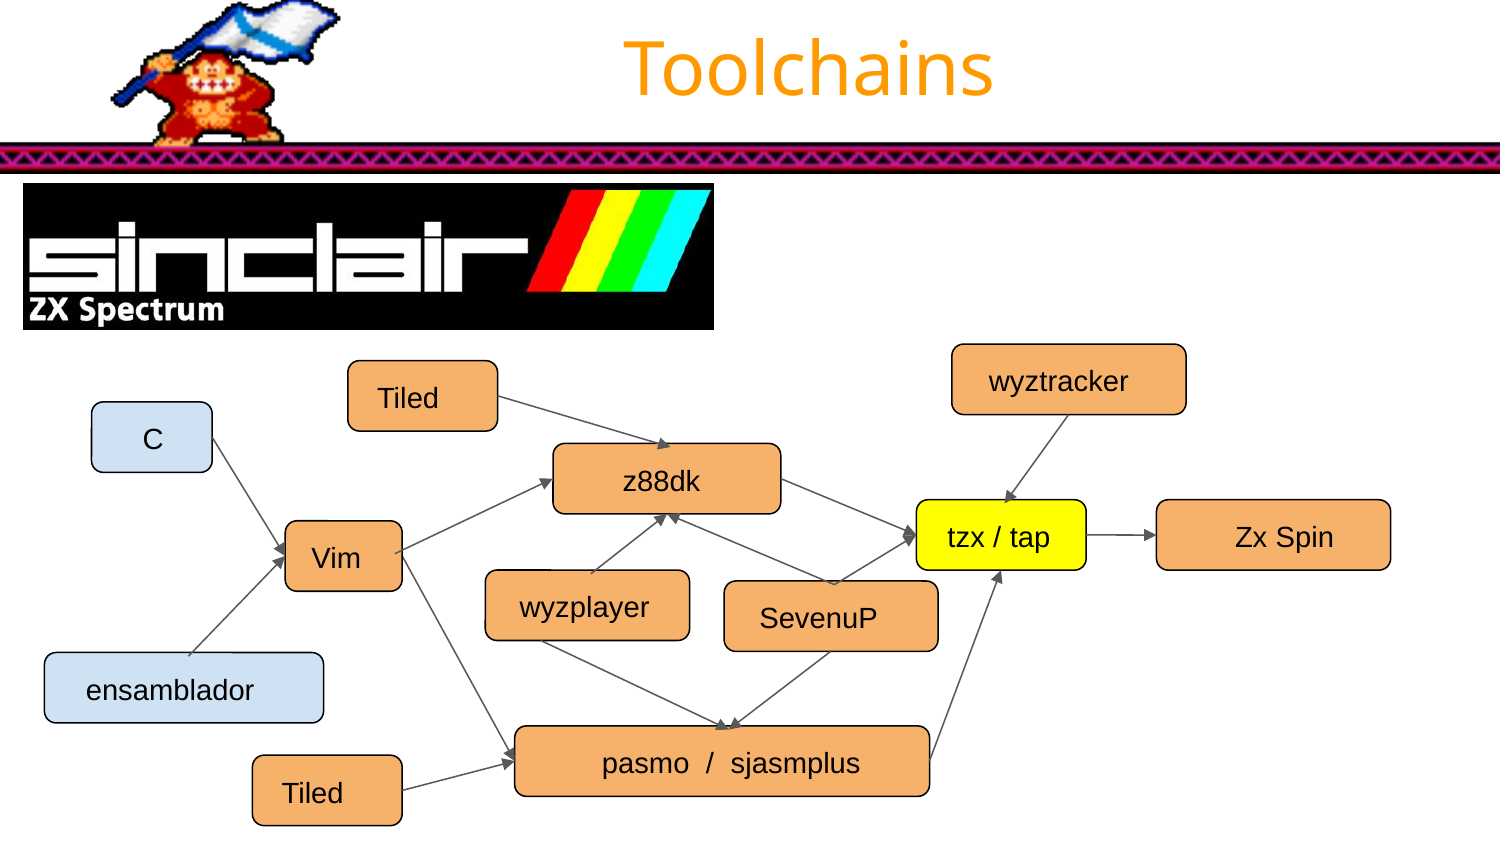

# Toolchains
wyztracker
Tiled
 C
 z88dk
tzx / tap
 Zx Spin
Vim
wyzplayer
SevenuP
ensamblador
 pasmo / sjasmplus
Tiled
 spriteSX